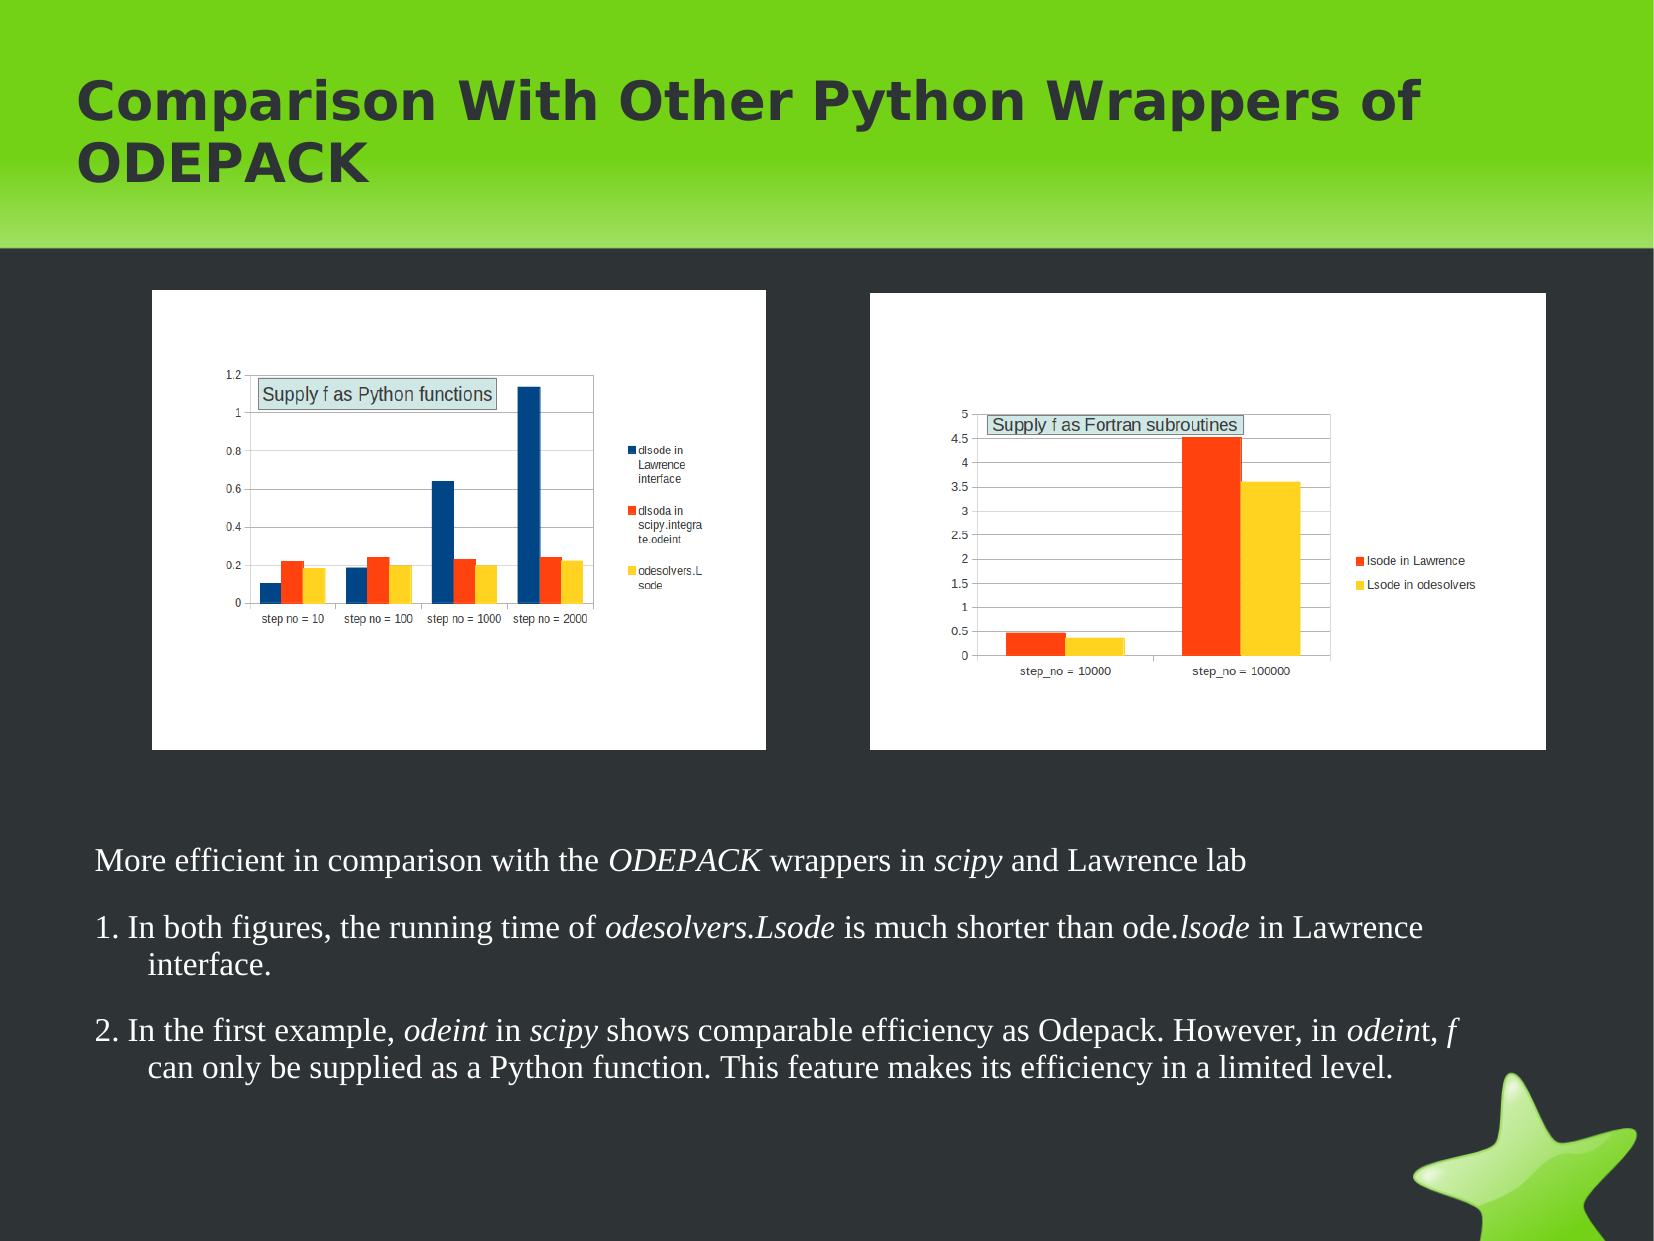

# Comparison With Other Python Wrappers of ODEPACK
More efficient in comparison with the ODEPACK wrappers in scipy and Lawrence lab
1. In both figures, the running time of odesolvers.Lsode is much shorter than ode.lsode in Lawrence interface.
2. In the first example, odeint in scipy shows comparable efficiency as Odepack. However, in odeint, f can only be supplied as a Python function. This feature makes its efficiency in a limited level.